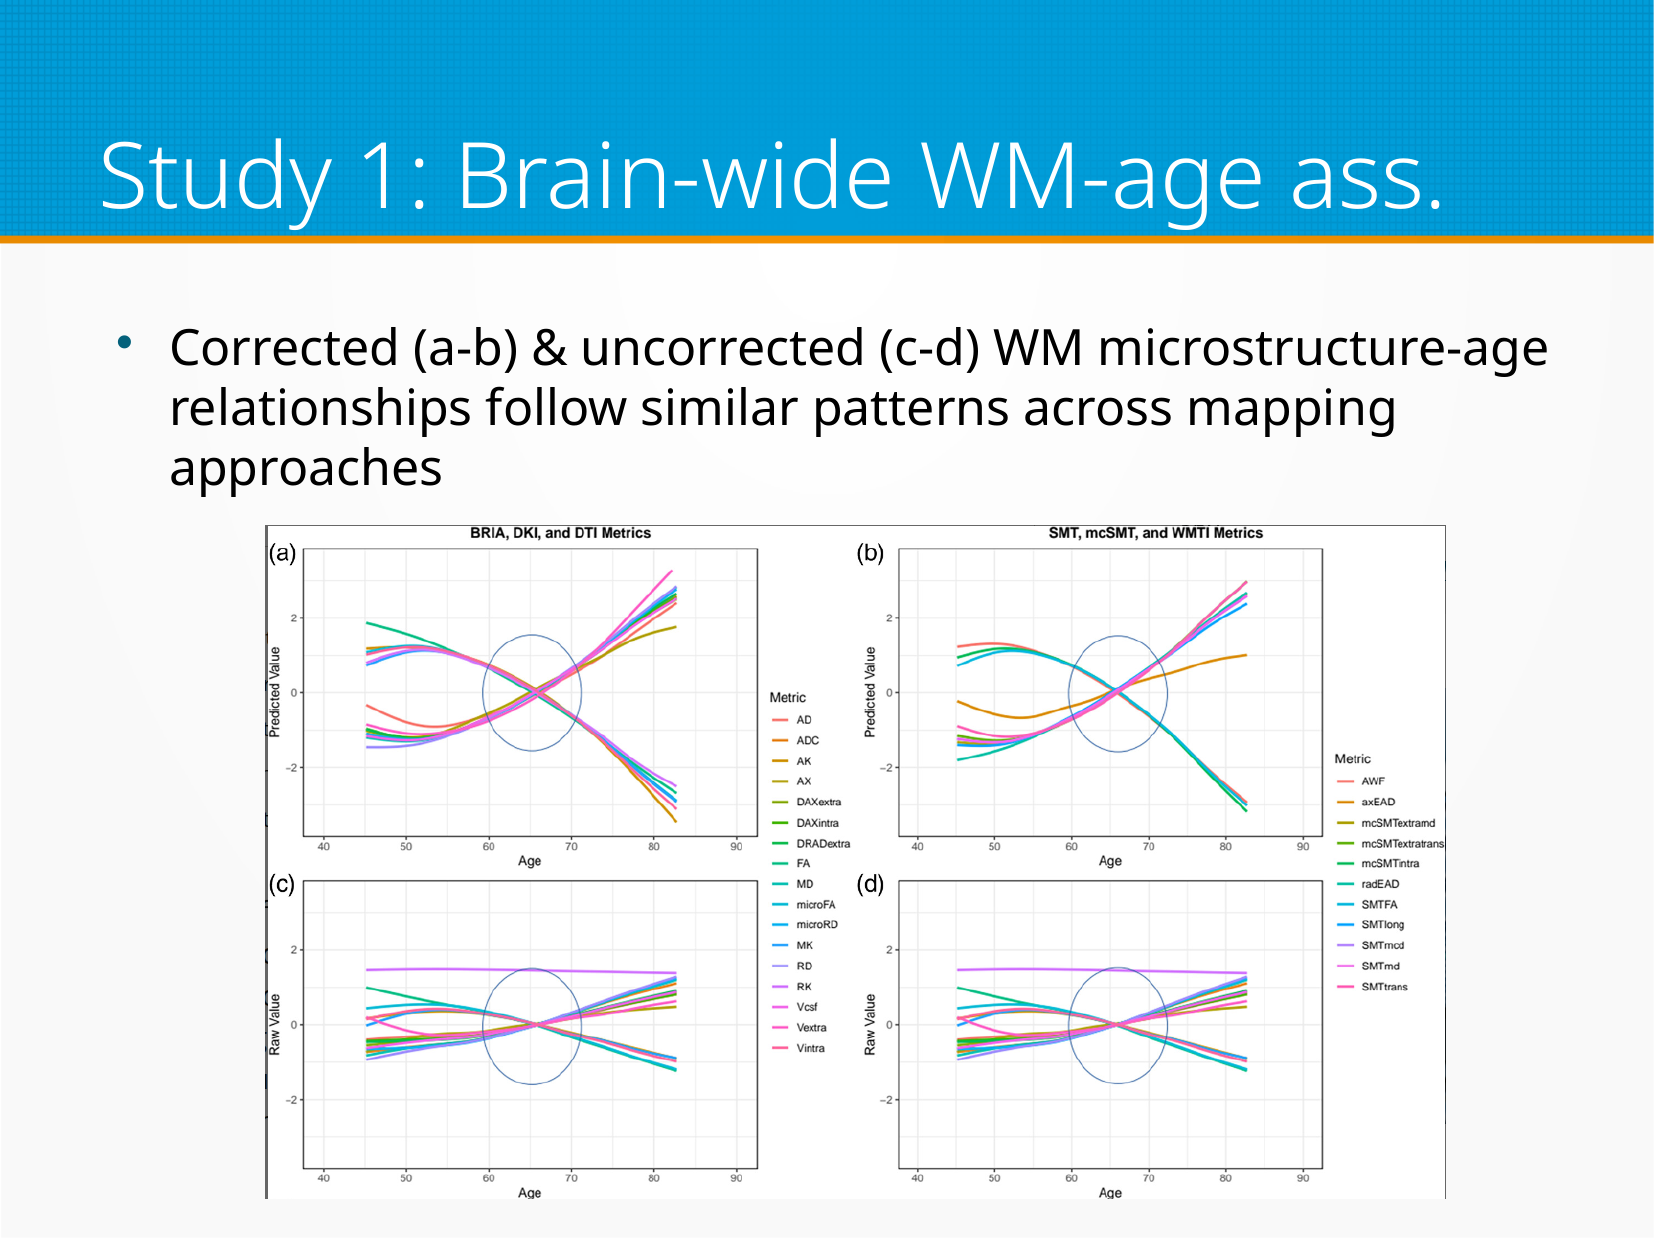

# Study 1: Brain-wide WM-age ass.
Corrected (a-b) & uncorrected (c-d) WM microstructure-age relationships follow similar patterns across mapping approaches